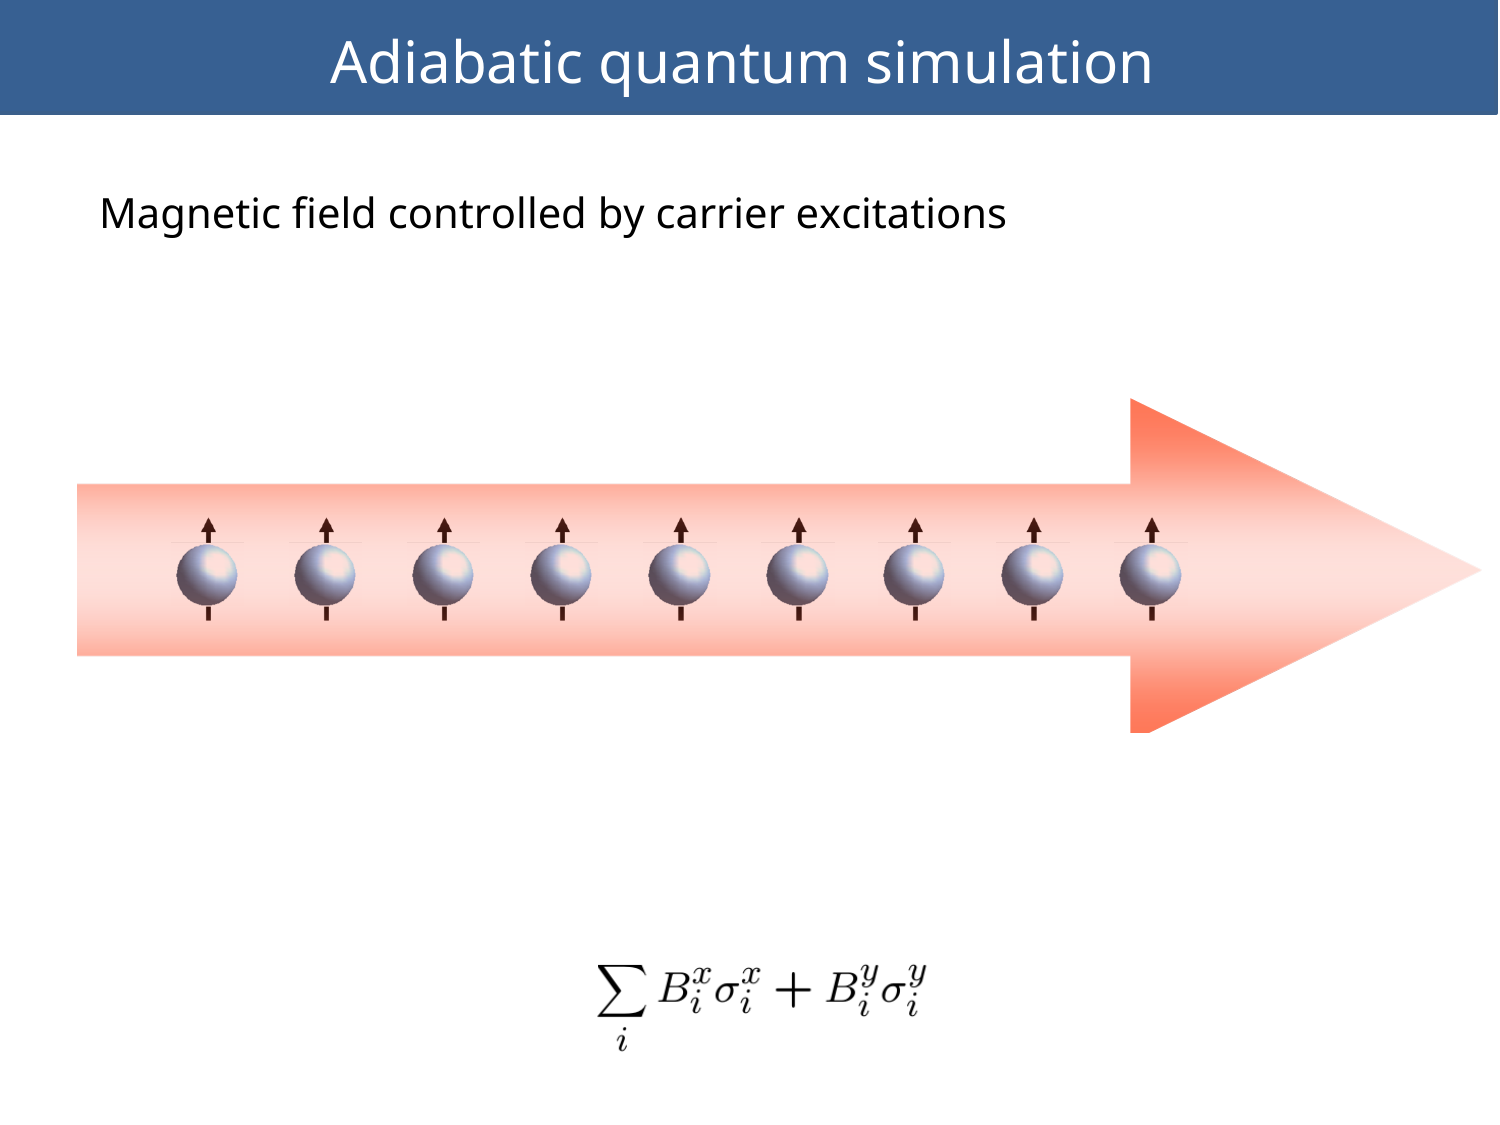

Adiabatic quantum simulation
Magnetic field controlled by carrier excitations
Carrier excitation effect generates an effective B field